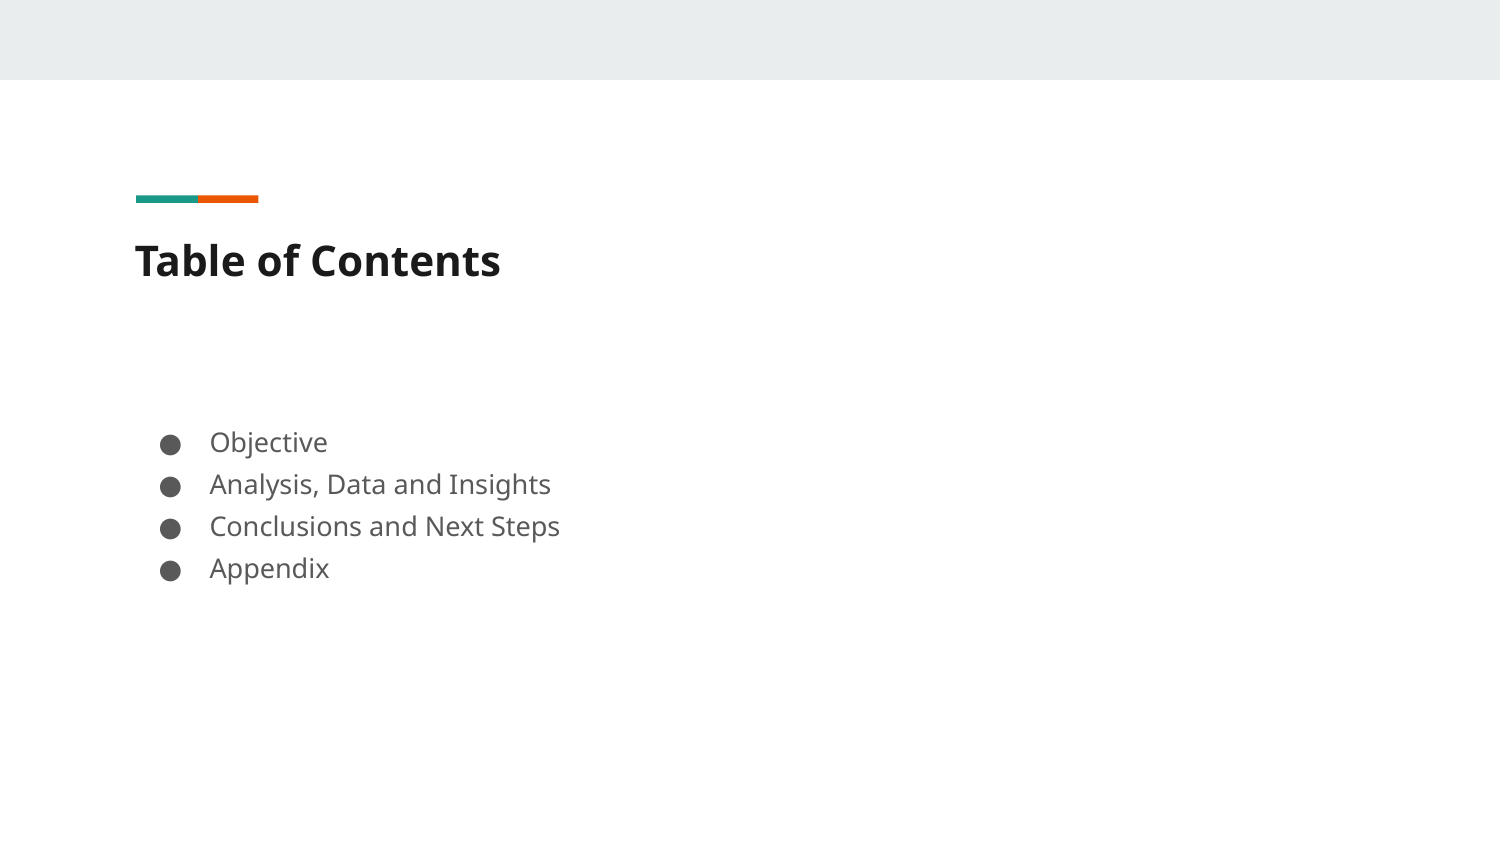

# Table of Contents
Objective
Analysis, Data and Insights
Conclusions and Next Steps
Appendix